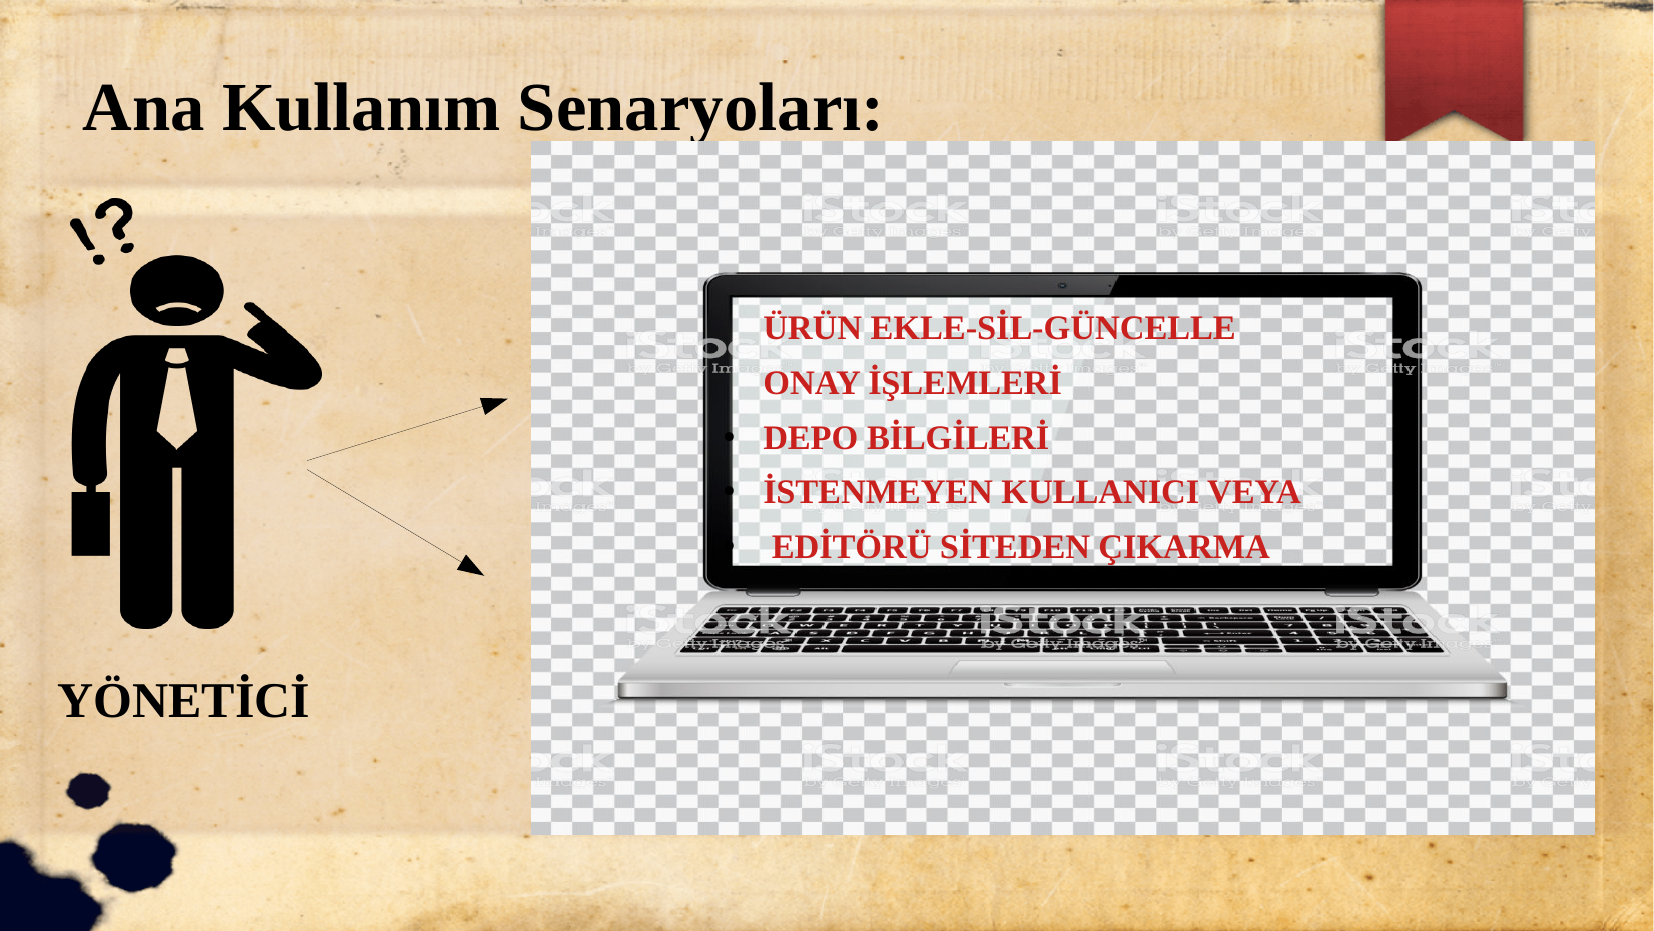

# Ana Kullanım Senaryoları:
ÜRÜN EKLE-SİL-GÜNCELLE
ONAY İŞLEMLERİ
DEPO BİLGİLERİ
İSTENMEYEN KULLANICI VEYA
 EDİTÖRÜ SİTEDEN ÇIKARMA
YÖNETİCİ